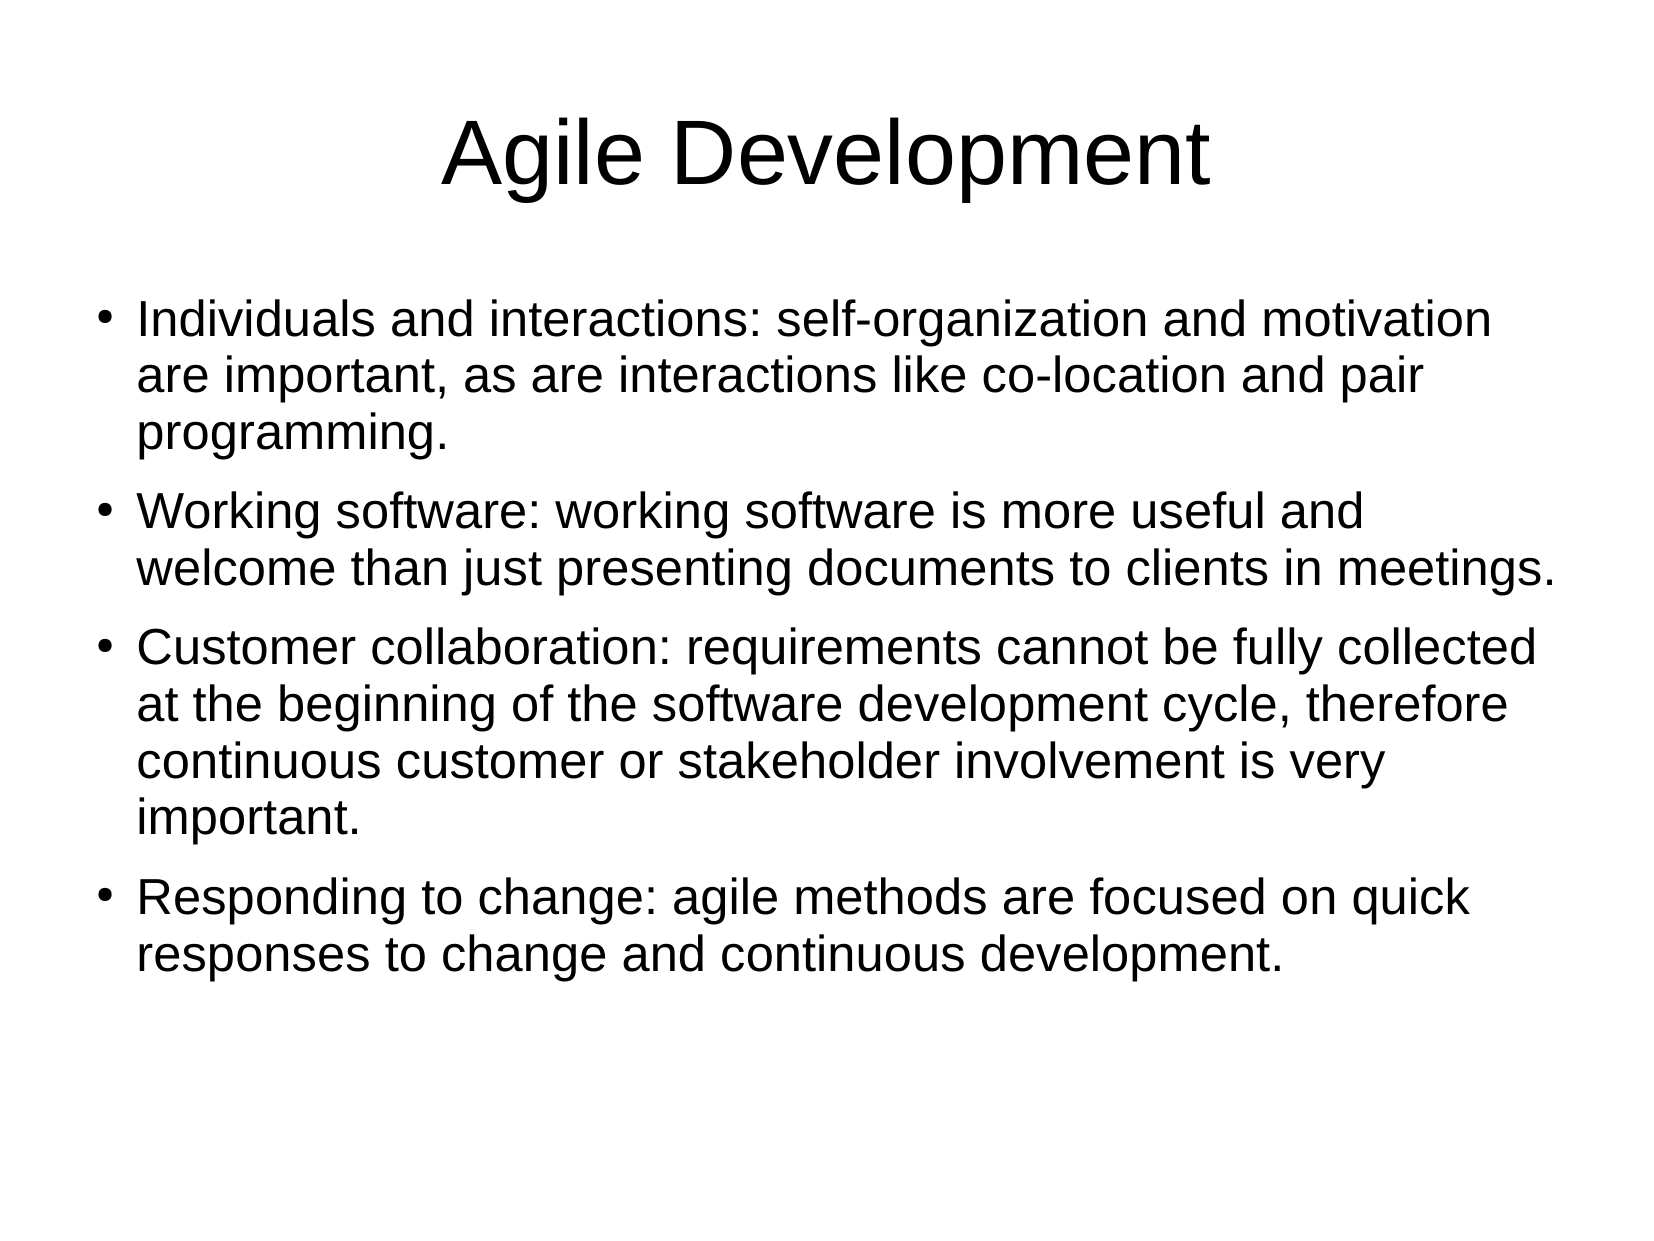

# Agile Development
Individuals and interactions: self-organization and motivation are important, as are interactions like co-location and pair programming.
Working software: working software is more useful and welcome than just presenting documents to clients in meetings.
Customer collaboration: requirements cannot be fully collected at the beginning of the software development cycle, therefore continuous customer or stakeholder involvement is very important.
Responding to change: agile methods are focused on quick responses to change and continuous development.